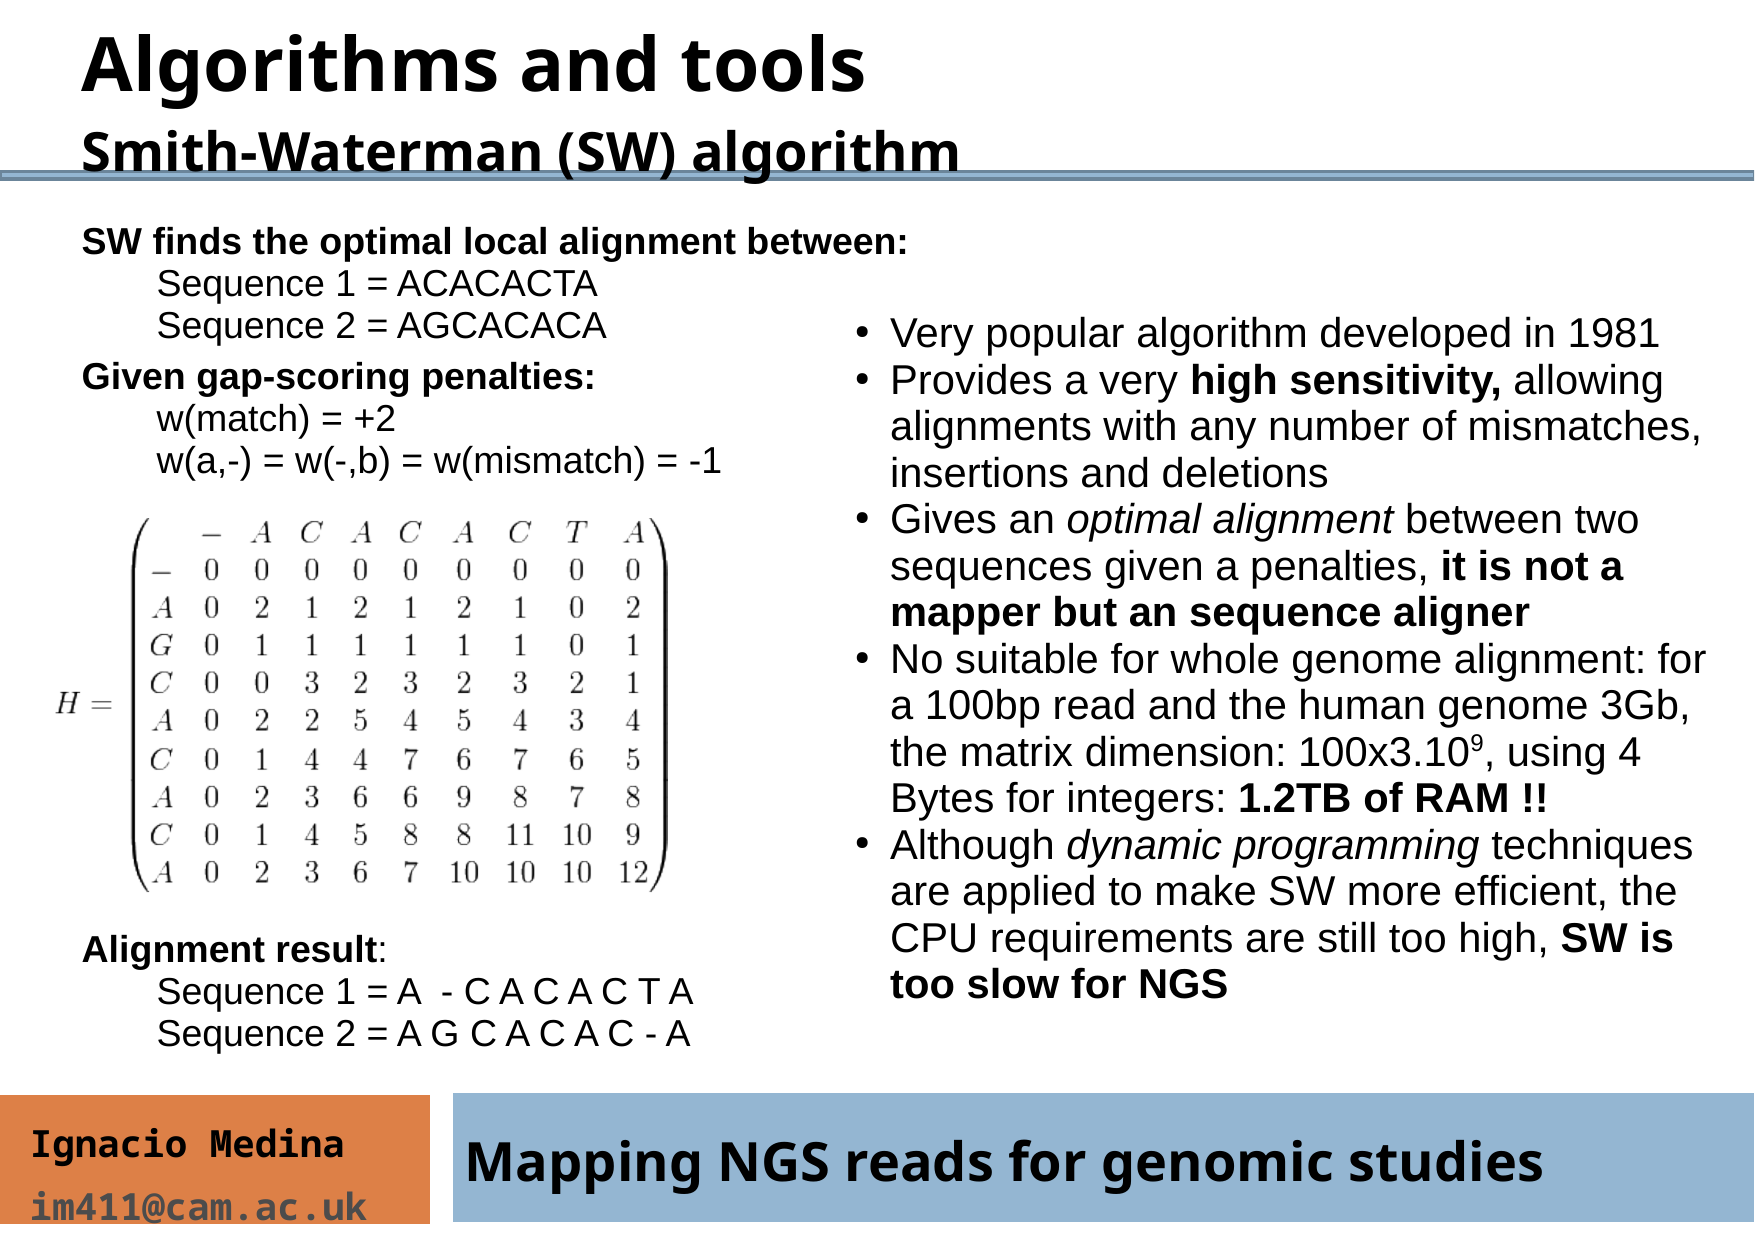

Algorithms and tools
Smith-Waterman (SW) algorithm
SW finds the optimal local alignment between:
	Sequence 1 = ACACACTA
	Sequence 2 = AGCACACA
Very popular algorithm developed in 1981
Provides a very high sensitivity, allowing alignments with any number of mismatches, insertions and deletions
Gives an optimal alignment between two sequences given a penalties, it is not a mapper but an sequence aligner
No suitable for whole genome alignment: for a 100bp read and the human genome 3Gb, the matrix dimension: 100x3.109, using 4 Bytes for integers: 1.2TB of RAM !!
Although dynamic programming techniques are applied to make SW more efficient, the CPU requirements are still too high, SW is too slow for NGS
Given gap-scoring penalties:
	w(match) = +2
	w(a,-) = w(-,b) = w(mismatch) = -1
Alignment result:
	Sequence 1 = A - C A C A C T A
	Sequence 2 = A G C A C A C - A
Ignacio Medina
im411@cam.ac.uk
Mapping NGS reads for genomic studies